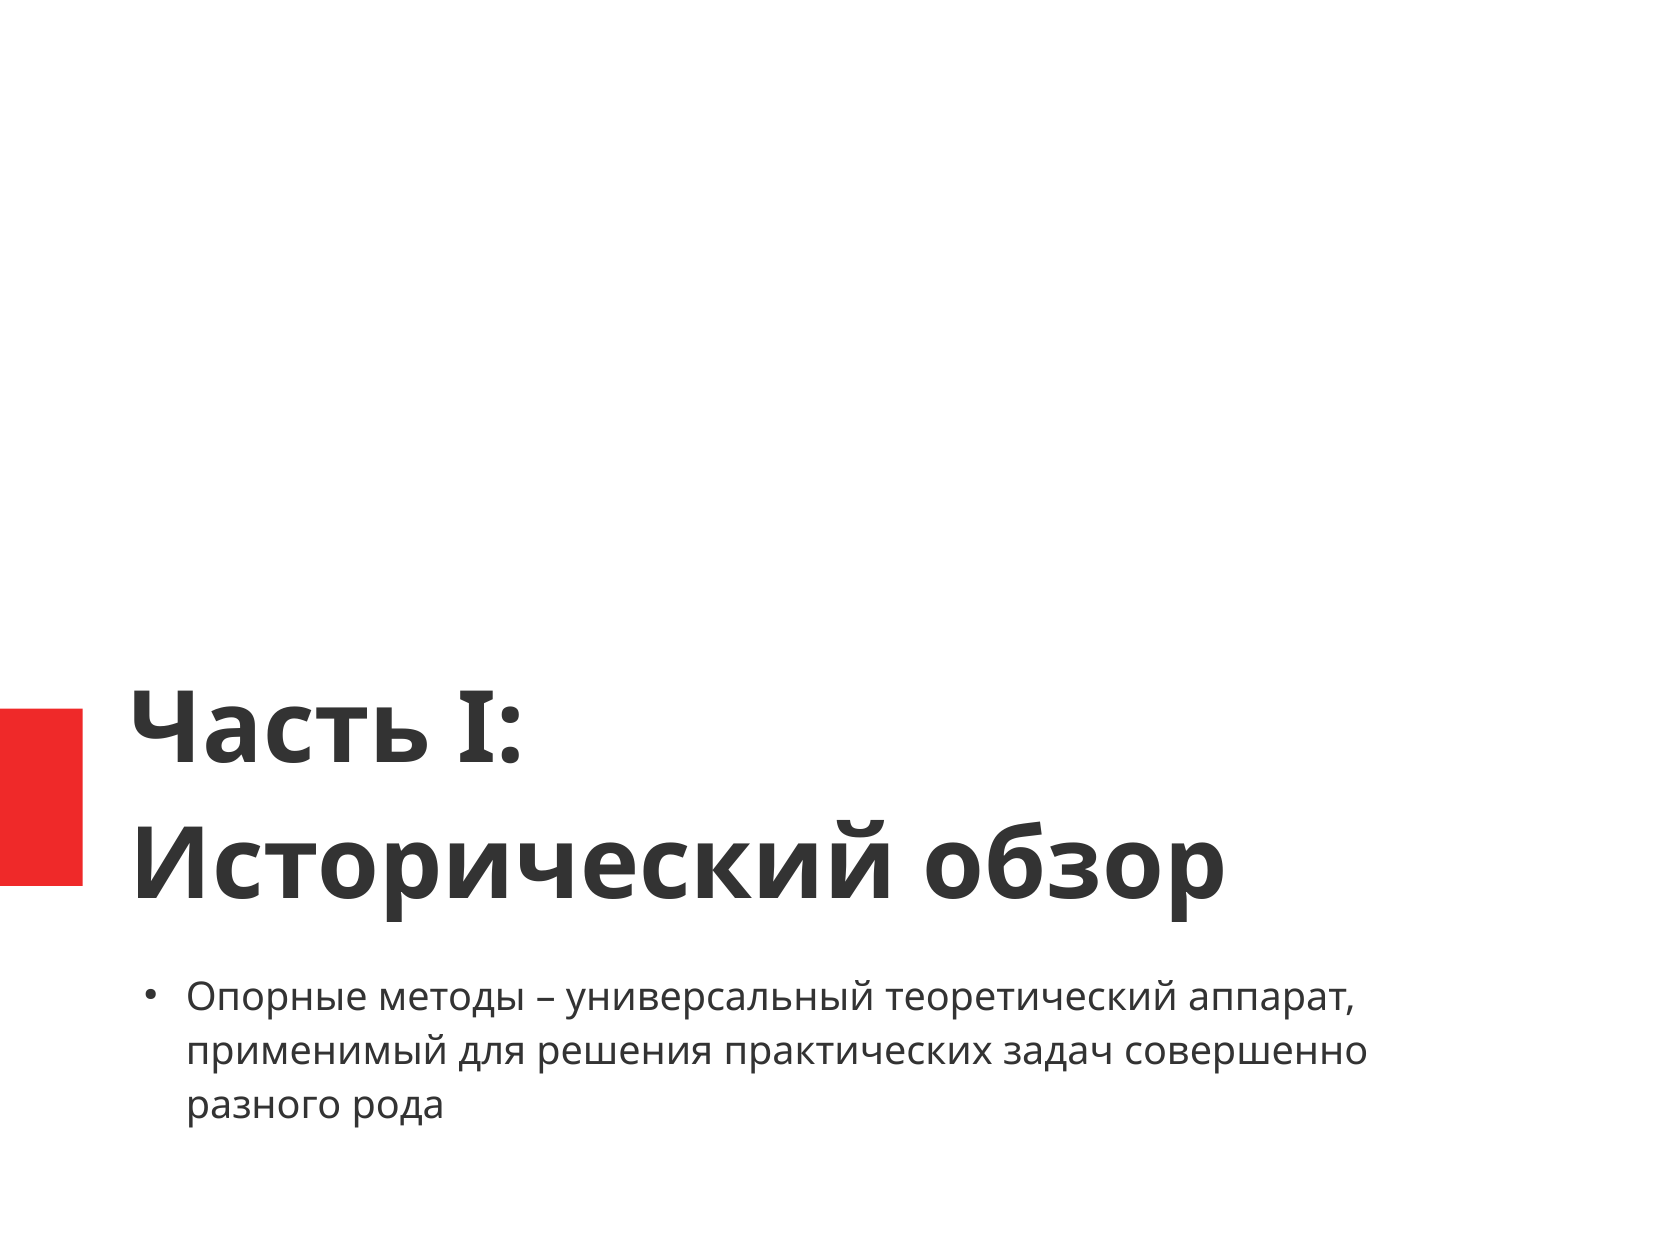

# Часть I: Исторический обзор
Опорные методы – универсальный теоретический аппарат, применимый для решения практических задач совершенно разного рода